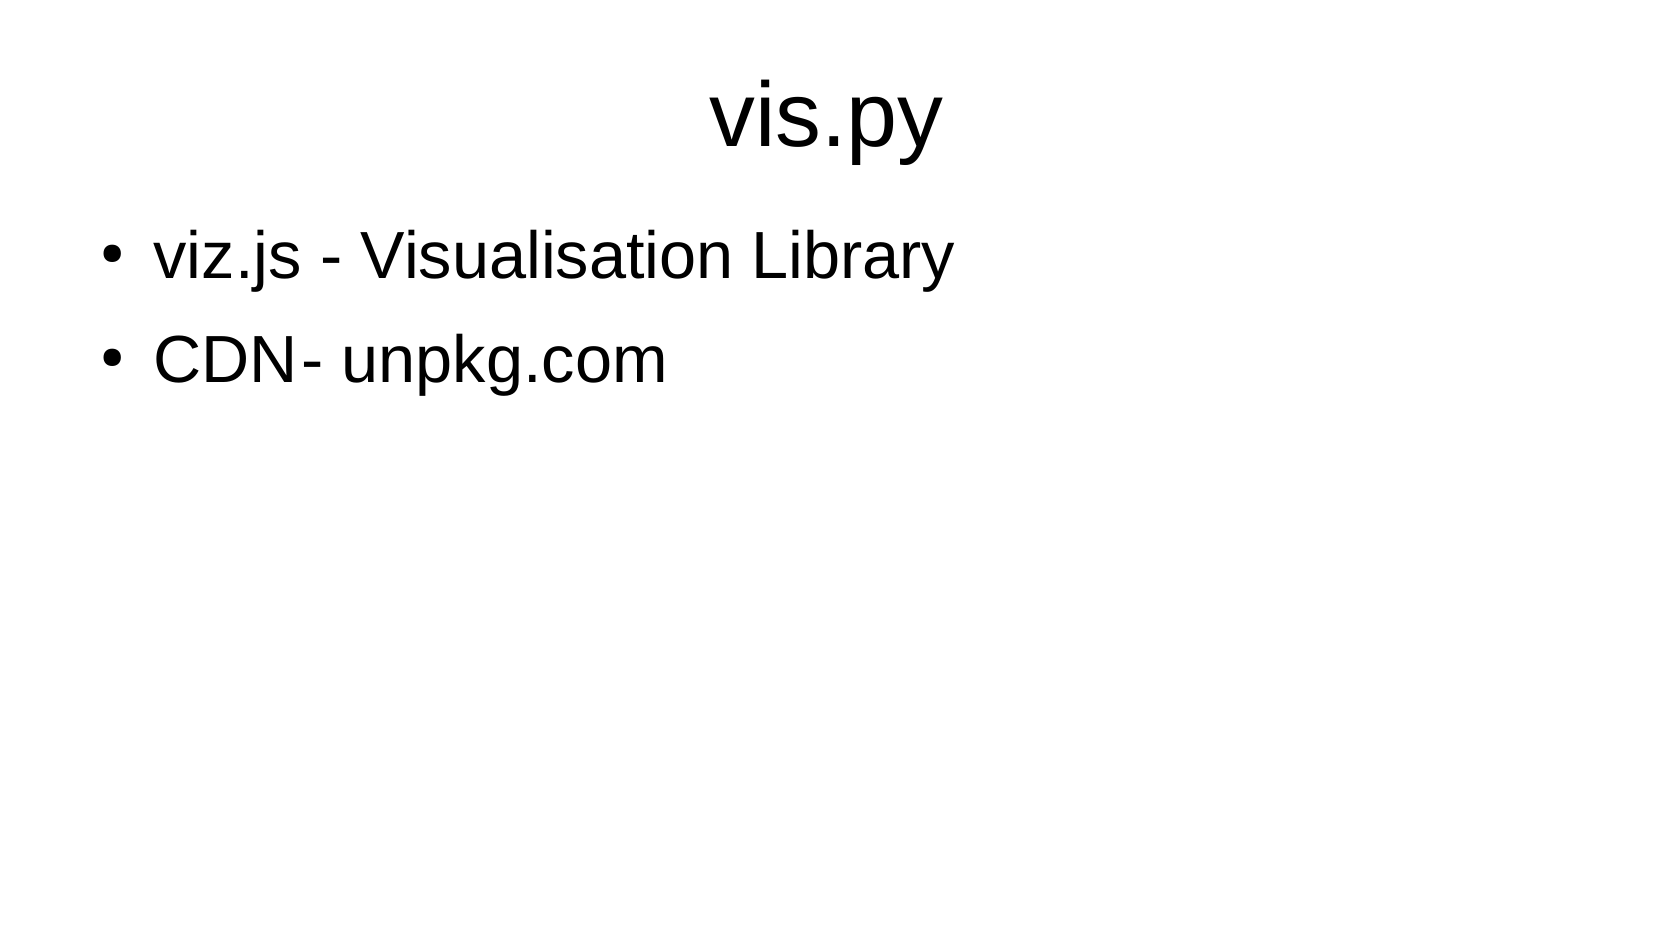

# vis.py
viz.js - Visualisation Library
CDN	- unpkg.com